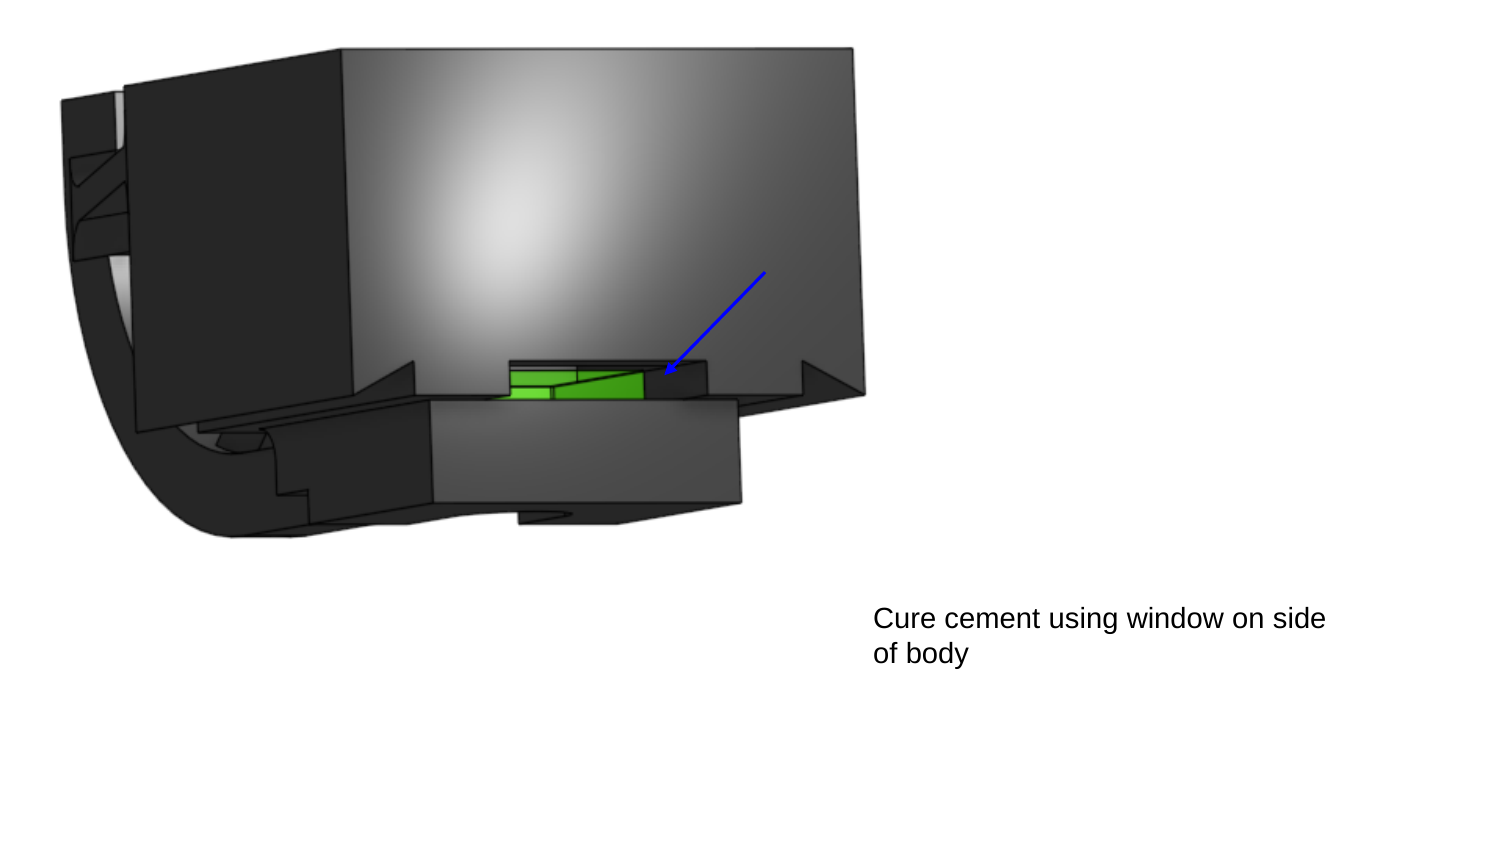

Cure cement using window on side of body